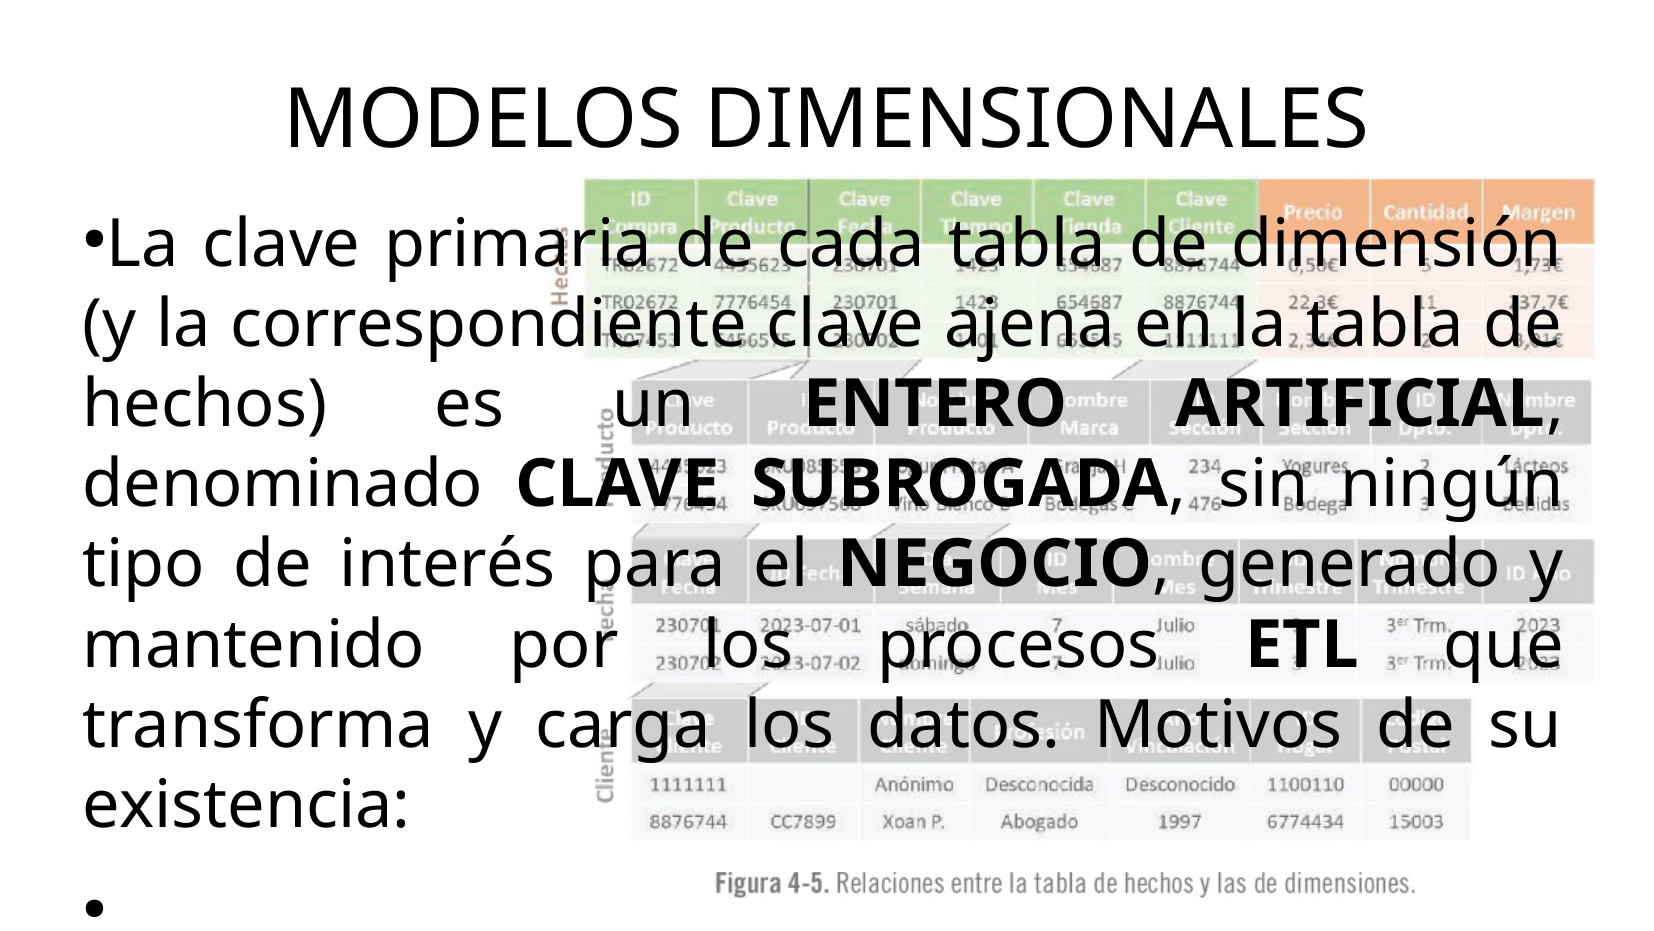

# MODELOS DIMENSIONALES
La clave primaria de cada tabla de dimensión (y la correspondiente clave ajena en la tabla de hechos) es un ENTERO ARTIFICIAL, denominado CLAVE SUBROGADA, sin ningún tipo de interés para el NEGOCIO, generado y mantenido por los procesos ETL que transforma y carga los datos. Motivos de su existencia: